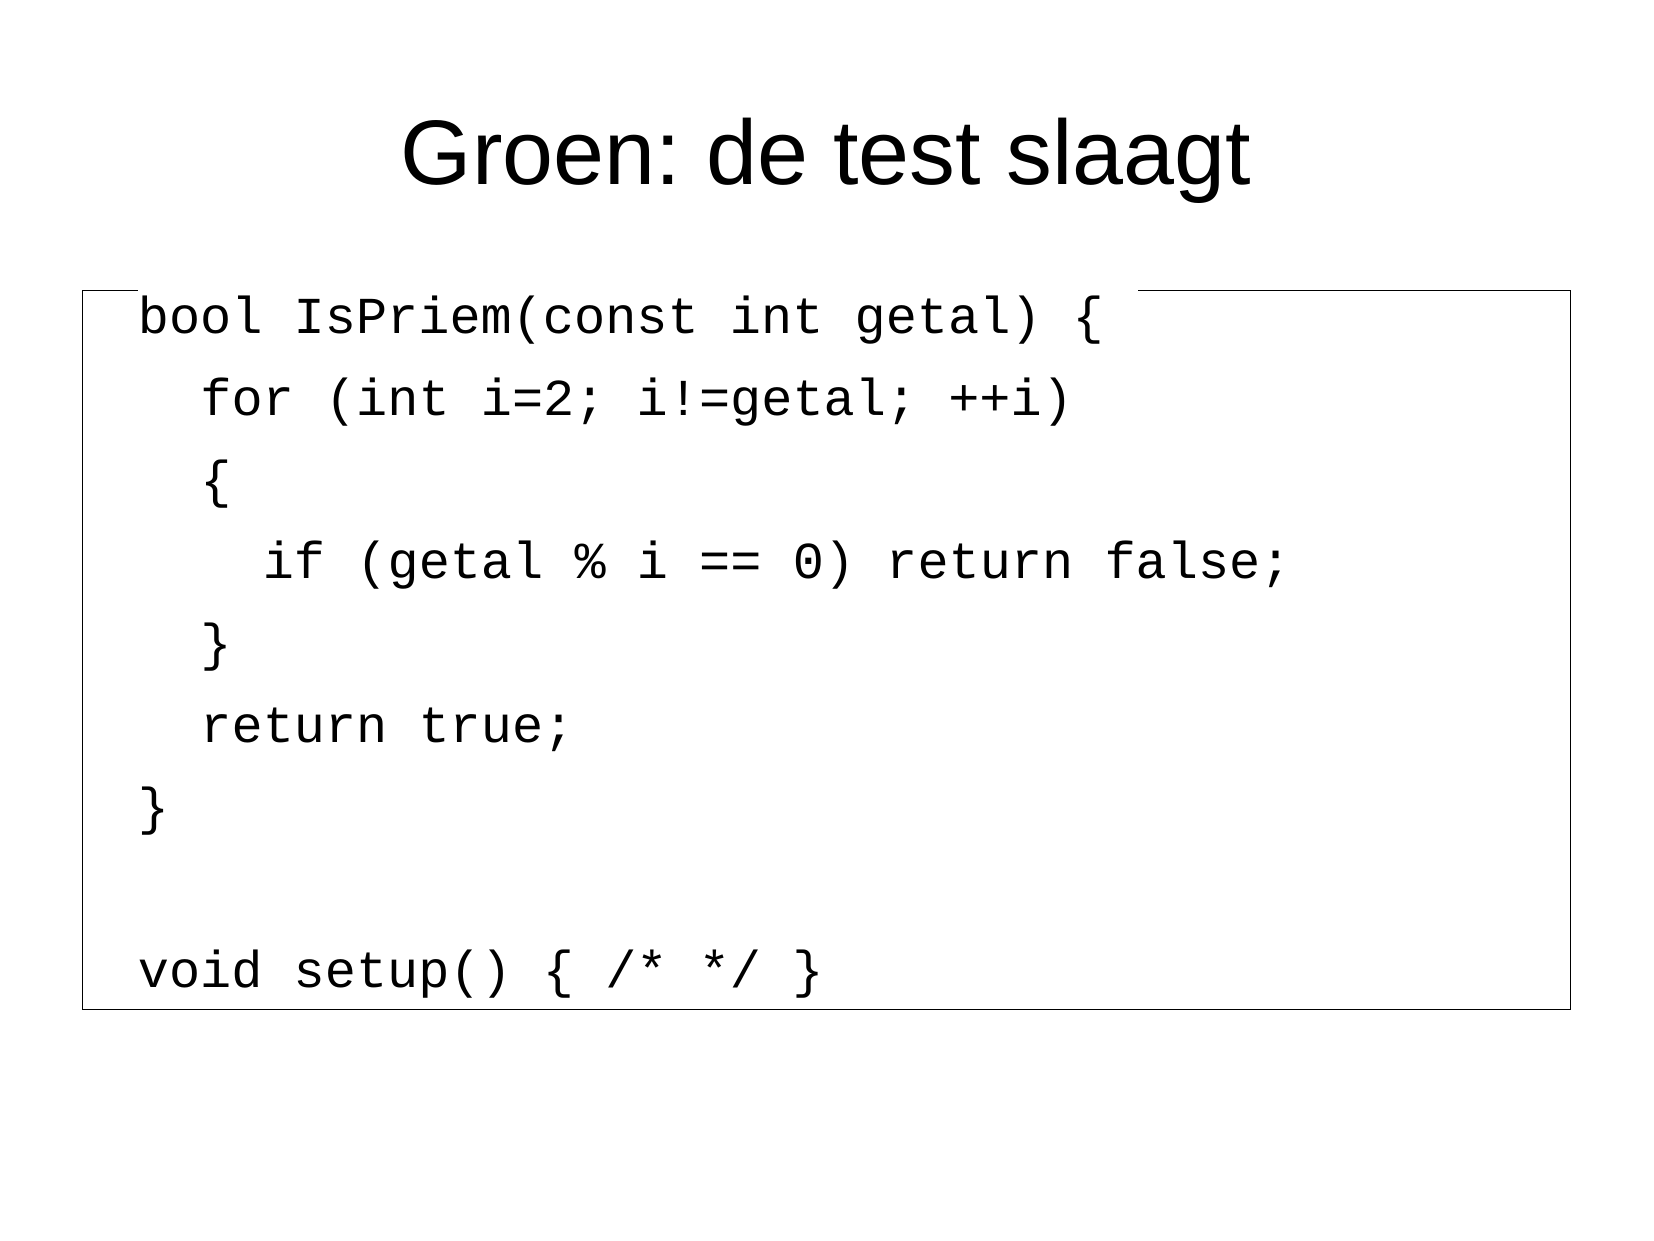

# Groen: de test slaagt
bool IsPriem(const int getal) {
 for (int i=2; i!=getal; ++i)
 {
 if (getal % i == 0) return false;
 }
 return true;
}
void setup() { /* */ }